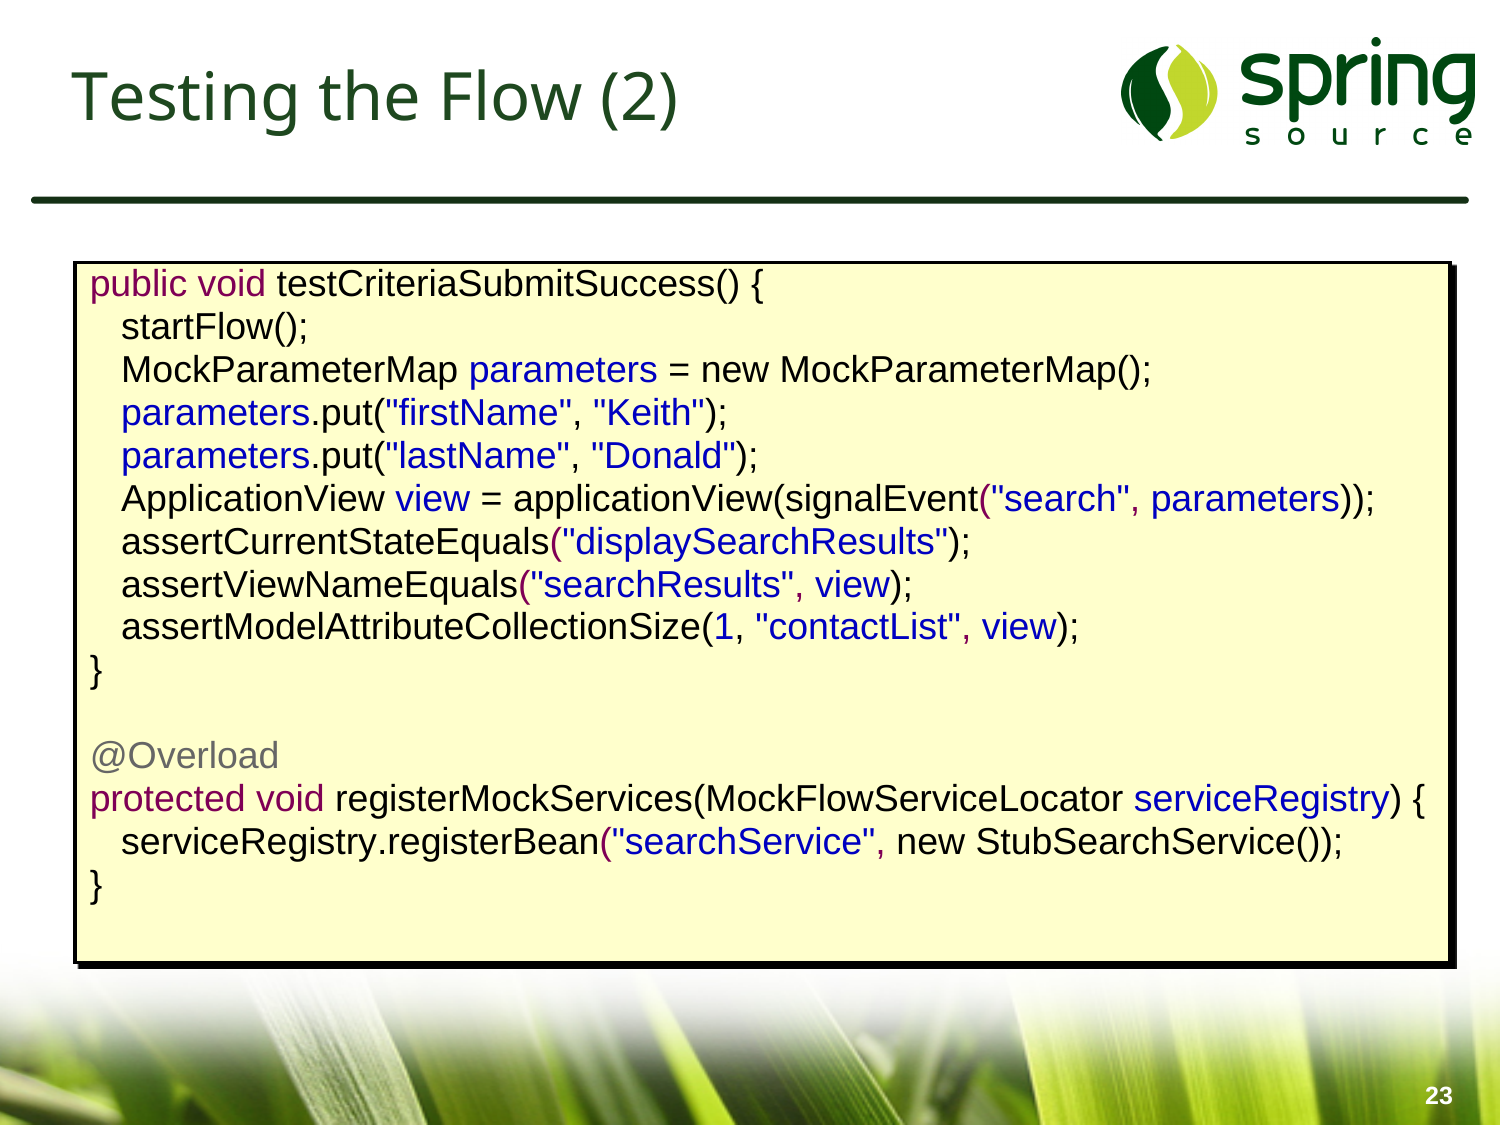

# Testing the Flow (2)
public void testCriteriaSubmitSuccess() {
 startFlow();
 MockParameterMap parameters = new MockParameterMap();
 parameters.put("firstName", "Keith");
 parameters.put("lastName", "Donald");
 ApplicationView view = applicationView(signalEvent("search", parameters));
 assertCurrentStateEquals("displaySearchResults");
 assertViewNameEquals("searchResults", view);
 assertModelAttributeCollectionSize(1, "contactList", view);
}
@Overload
protected void registerMockServices(MockFlowServiceLocator serviceRegistry) {
 serviceRegistry.registerBean("searchService", new StubSearchService());
}